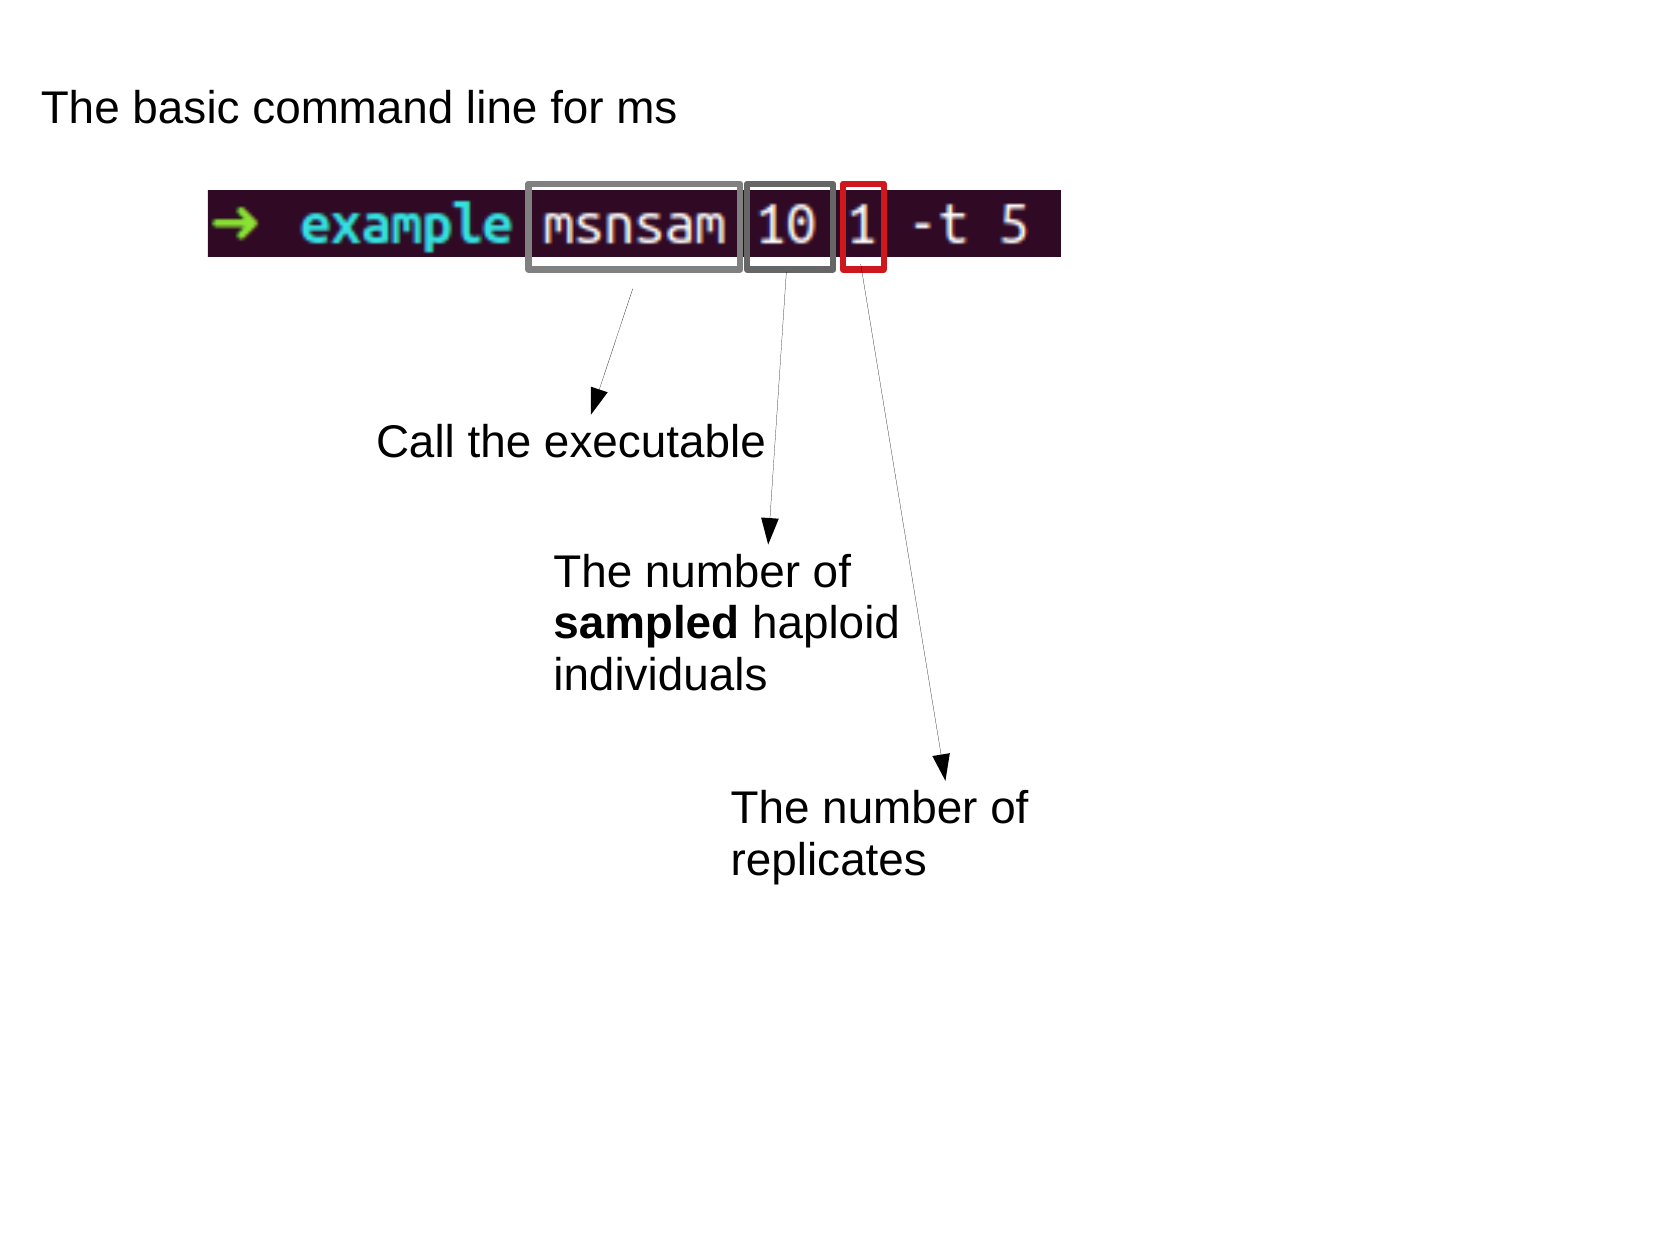

The basic command line for ms
Call the executable
The number of sampled haploid individuals
The number of replicates